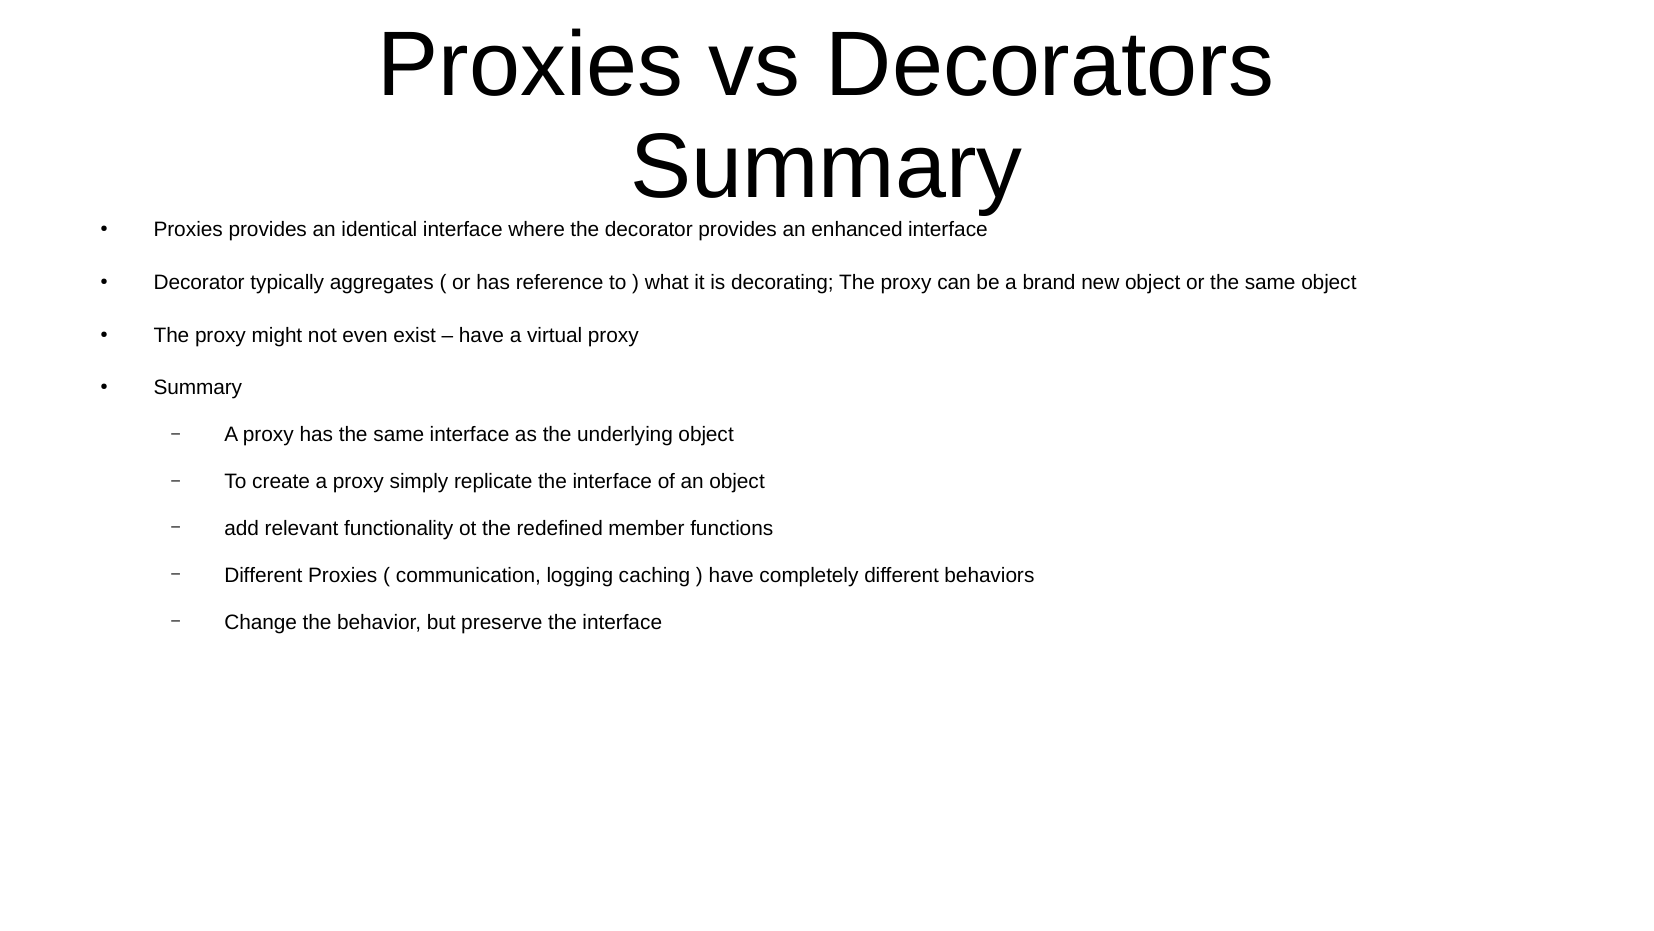

# Proxies vs Decorators Summary
Proxies provides an identical interface where the decorator provides an enhanced interface
Decorator typically aggregates ( or has reference to ) what it is decorating; The proxy can be a brand new object or the same object
The proxy might not even exist – have a virtual proxy
Summary
A proxy has the same interface as the underlying object
To create a proxy simply replicate the interface of an object
add relevant functionality ot the redefined member functions
Different Proxies ( communication, logging caching ) have completely different behaviors
Change the behavior, but preserve the interface